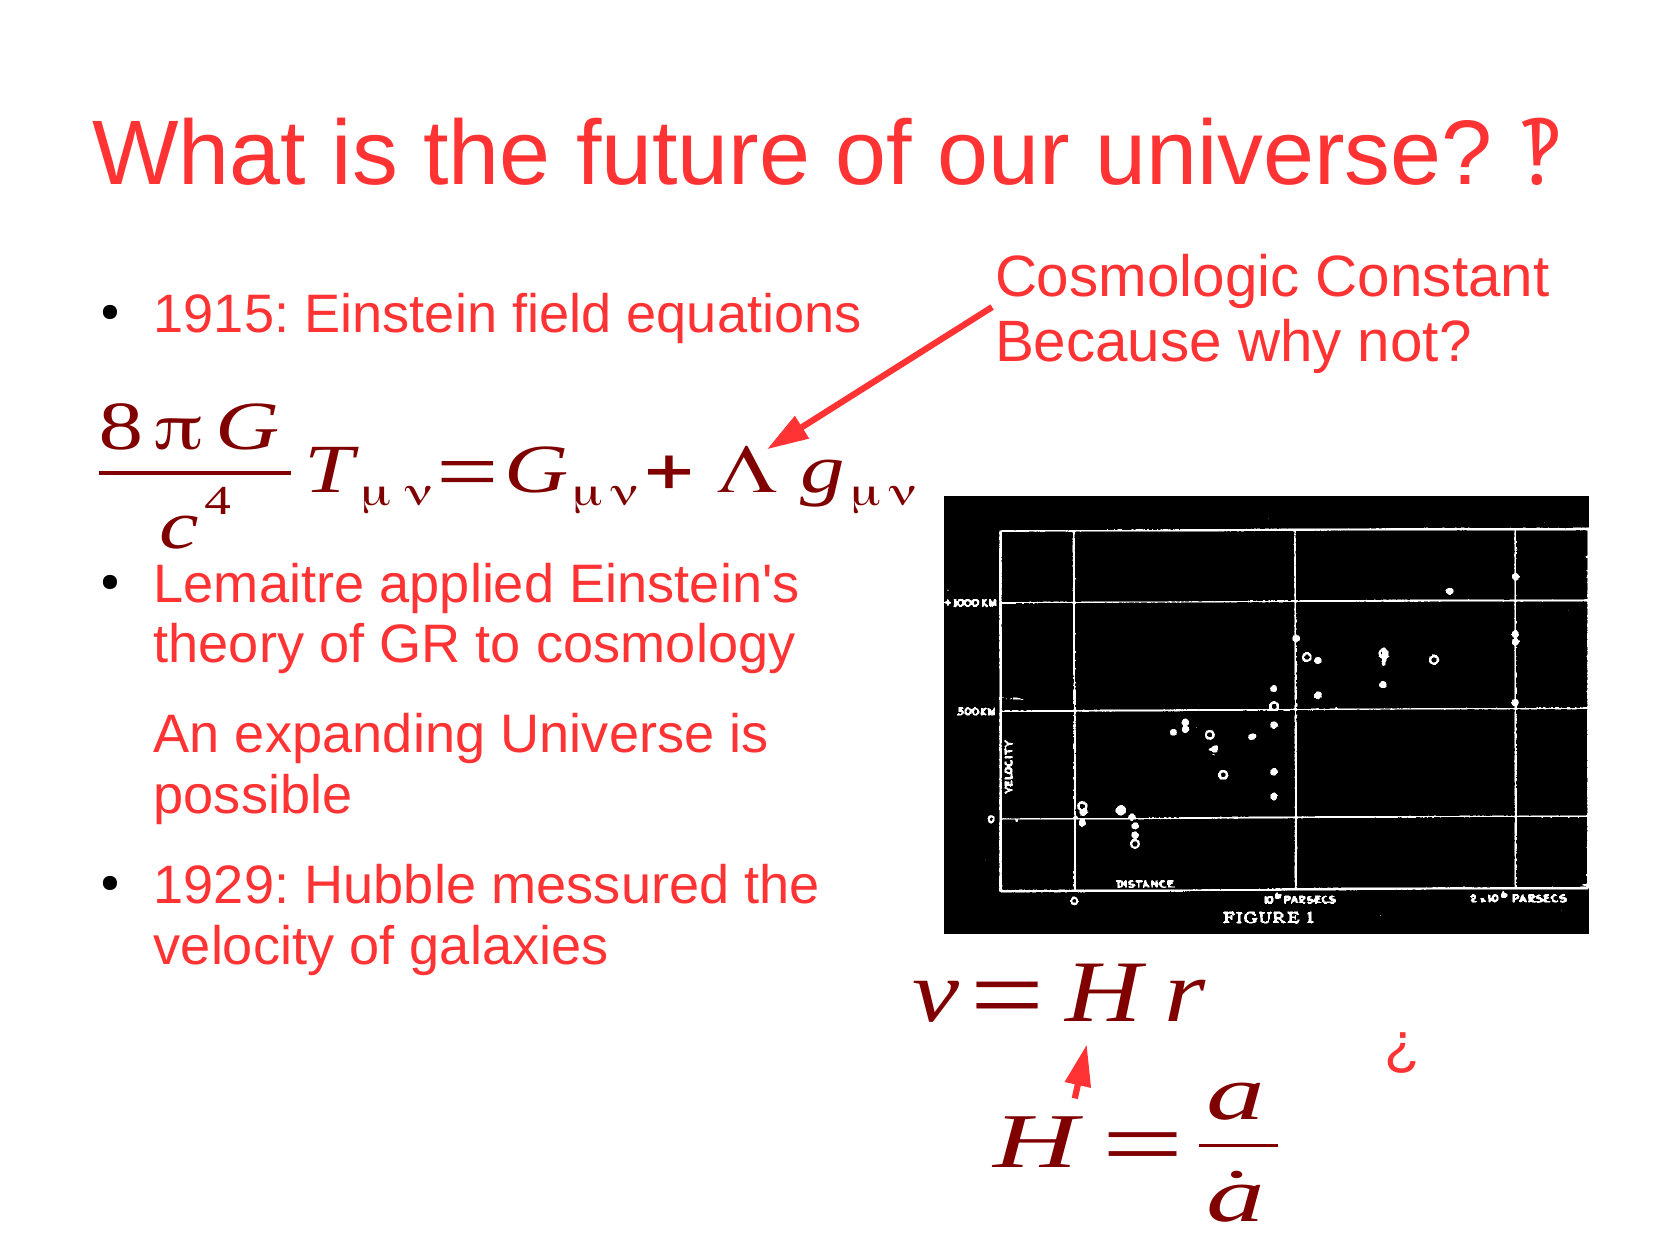

# What is the future of our universe? ‽
Cosmologic Constant
Because why not?
1915: Einstein field equations
Lemaitre applied Einstein's theory of GR to cosmology
An expanding Universe is possible
1929: Hubble messured the velocity of galaxies
¿